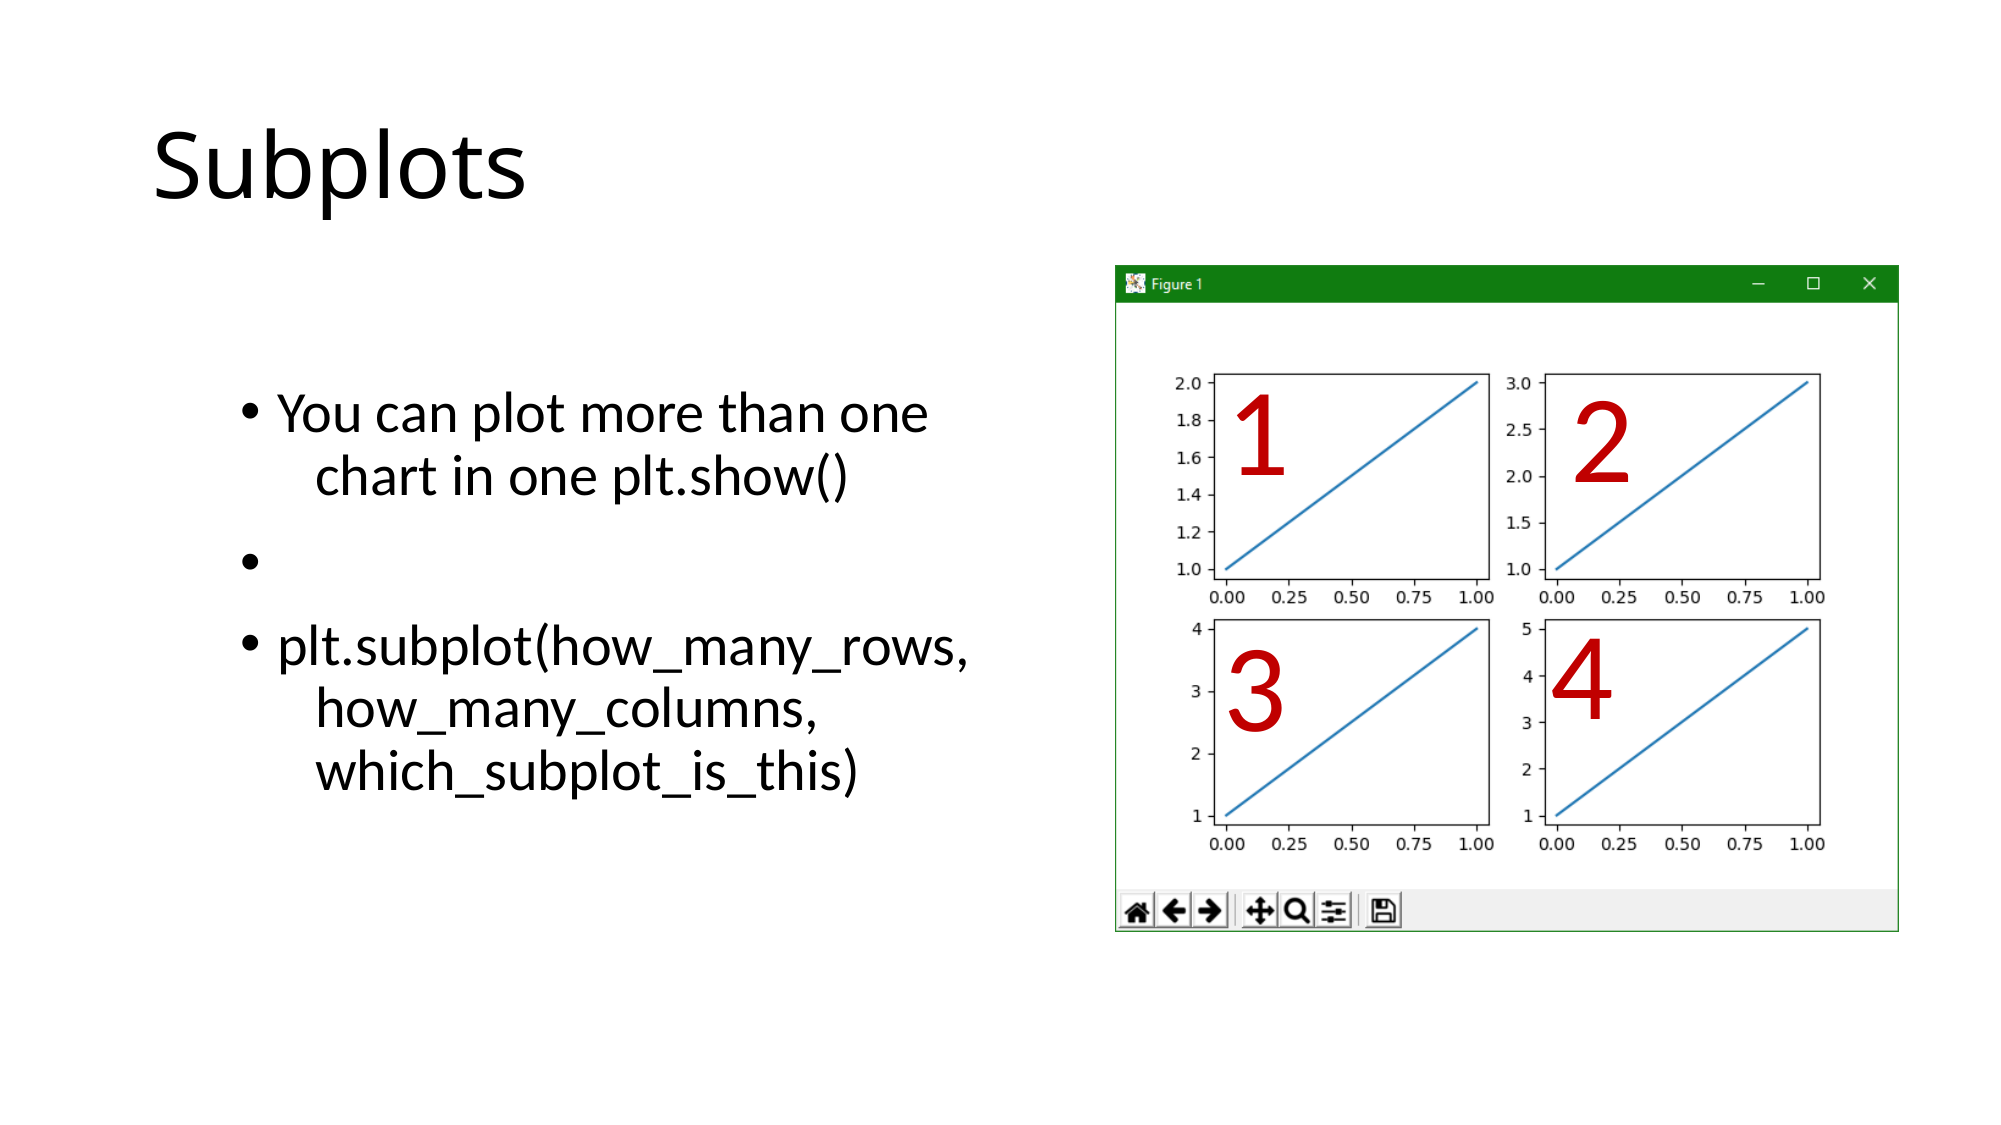

# Subplots
1
2
You can plot more than one chart in one plt.show()
plt.subplot(how_many_rows, how_many_columns, which_subplot_is_this)
4
3